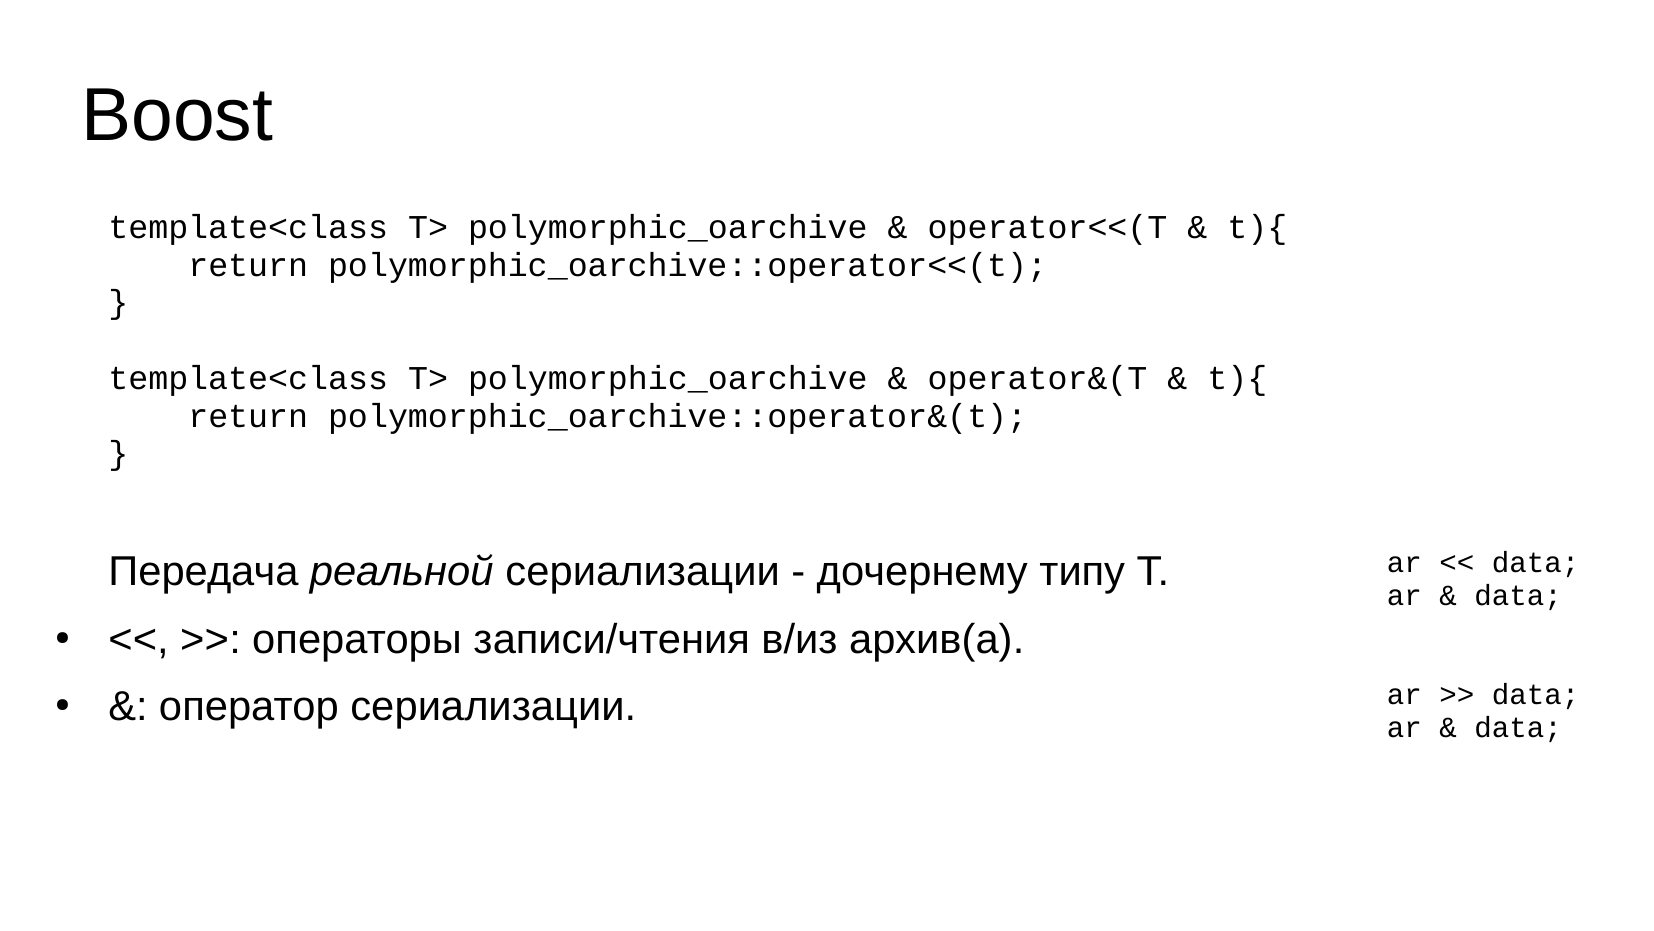

# Boost
template<class T> polymorphic_oarchive & operator<<(T & t){
 return polymorphic_oarchive::operator<<(t);
}
template<class T> polymorphic_oarchive & operator&(T & t){
 return polymorphic_oarchive::operator&(t);
}
Передача реальной сериализации - дочернему типу T.
<<, >>: операторы записи/чтения в/из архив(а).
&: оператор сериализации.
ar << data;
ar & data;
ar >> data;
ar & data;